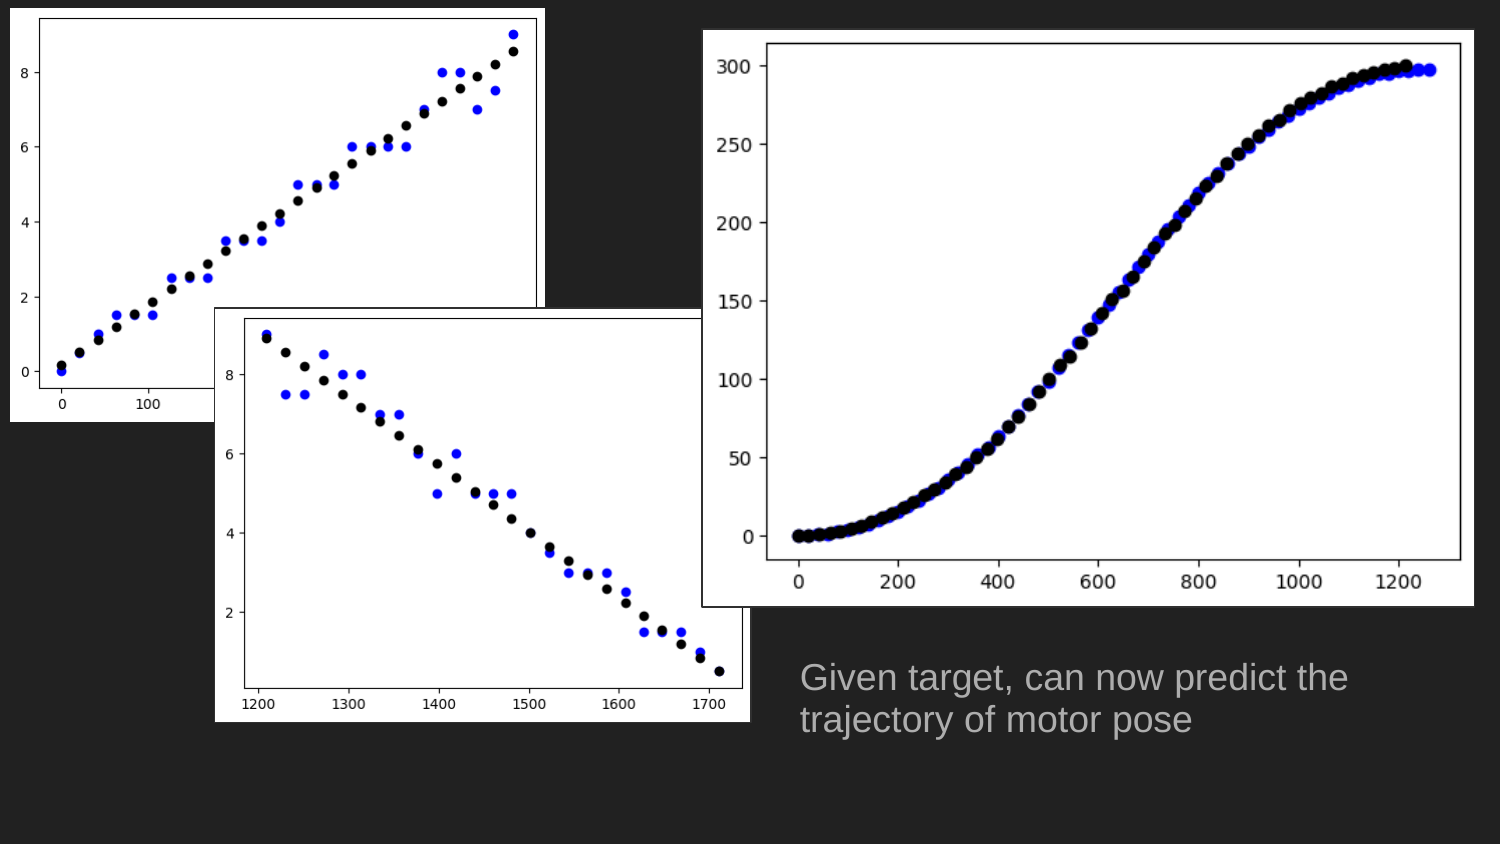

# Given target, can now predict the trajectory of motor pose